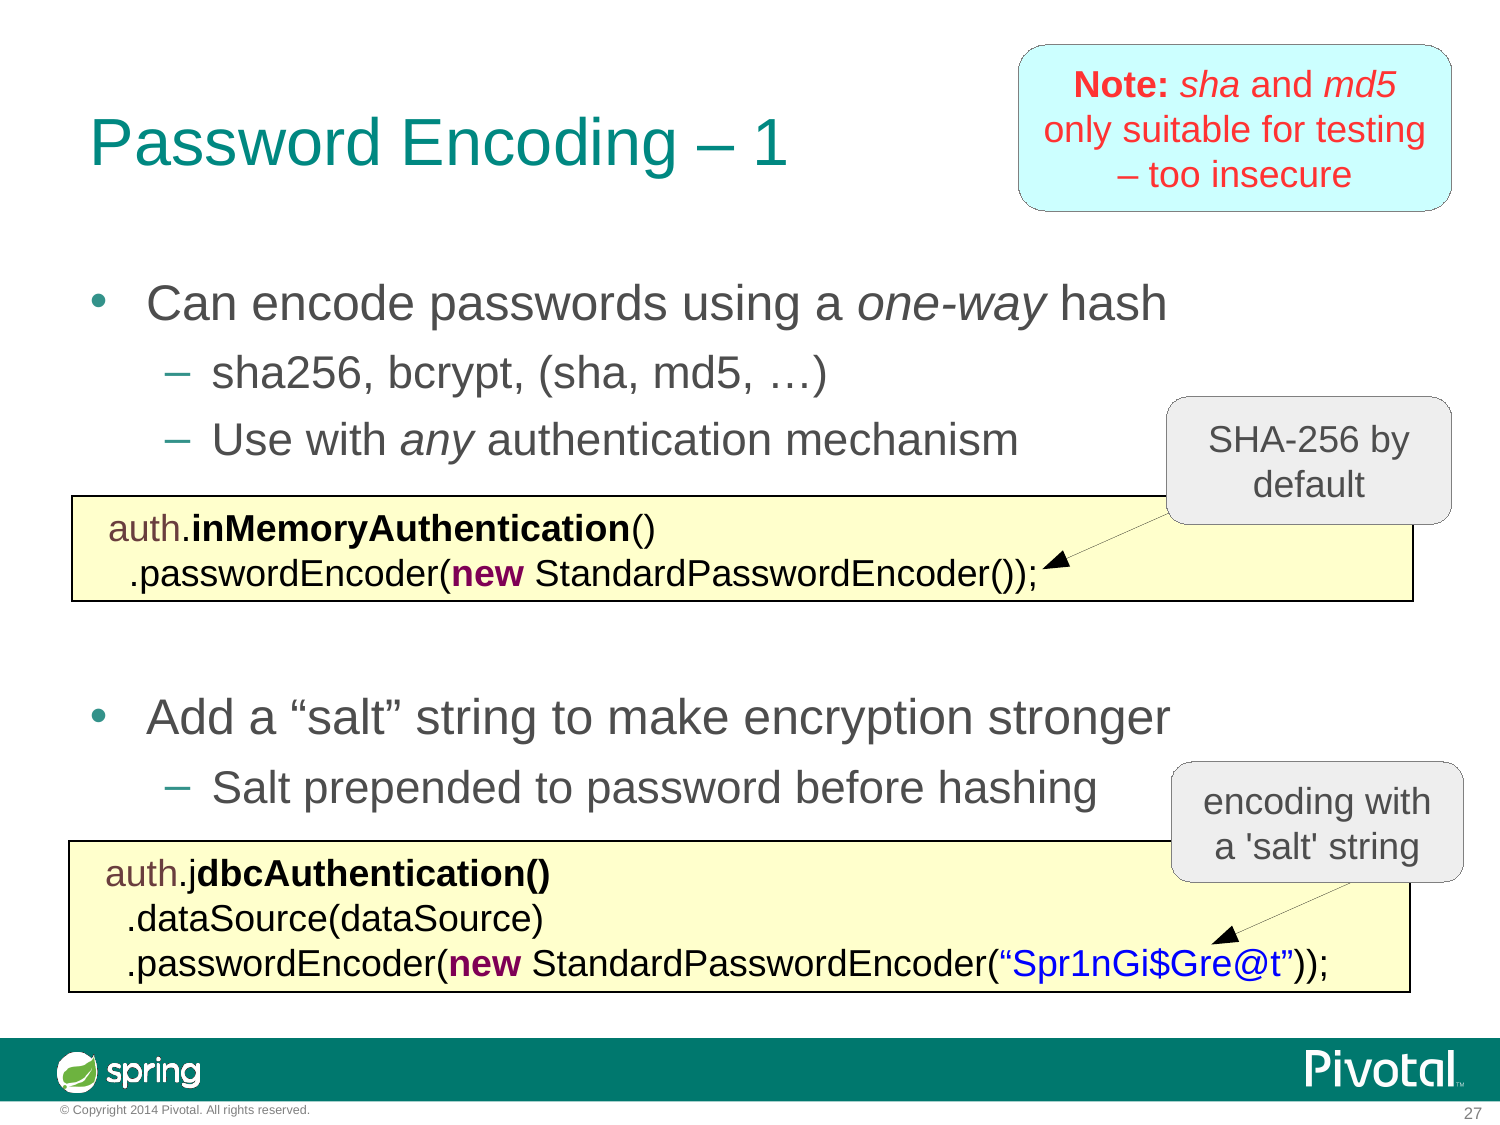

Password Encoding – 1
Note: sha and md5 only suitable for testing – too insecure
# Can encode passwords using a one-way hash
sha256, bcrypt, (sha, md5, …)
Use with any authentication mechanism
Add a “salt” string to make encryption stronger
Salt prepended to password before hashing
SHA-256 by default
 auth.inMemoryAuthentication()
 .passwordEncoder(new StandardPasswordEncoder());
encoding with a 'salt' string
 auth.jdbcAuthentication()
 .dataSource(dataSource)
 .passwordEncoder(new StandardPasswordEncoder(“Spr1nGi$Gre@t”));